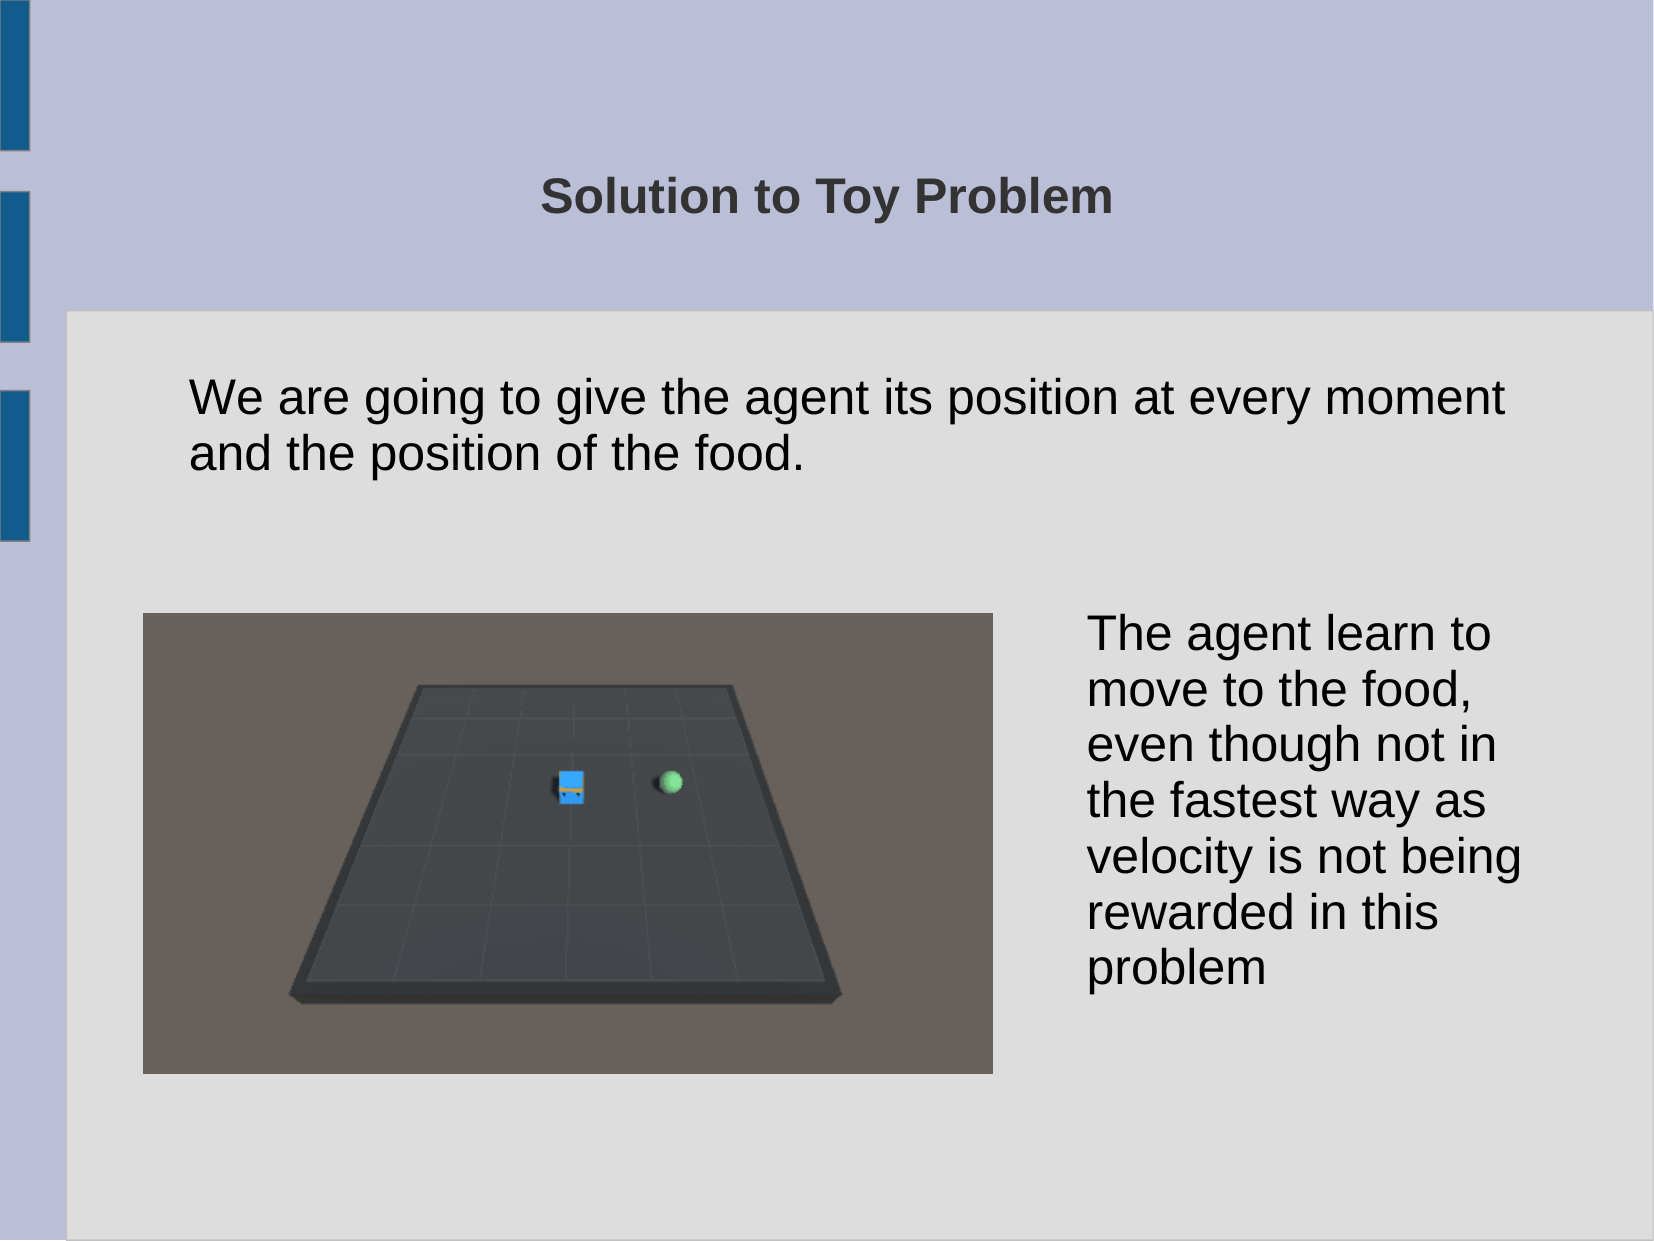

# Solution to Toy Problem
We are going to give the agent its position at every moment and the position of the food.
The agent learn to move to the food, even though not in the fastest way as velocity is not being rewarded in this problem